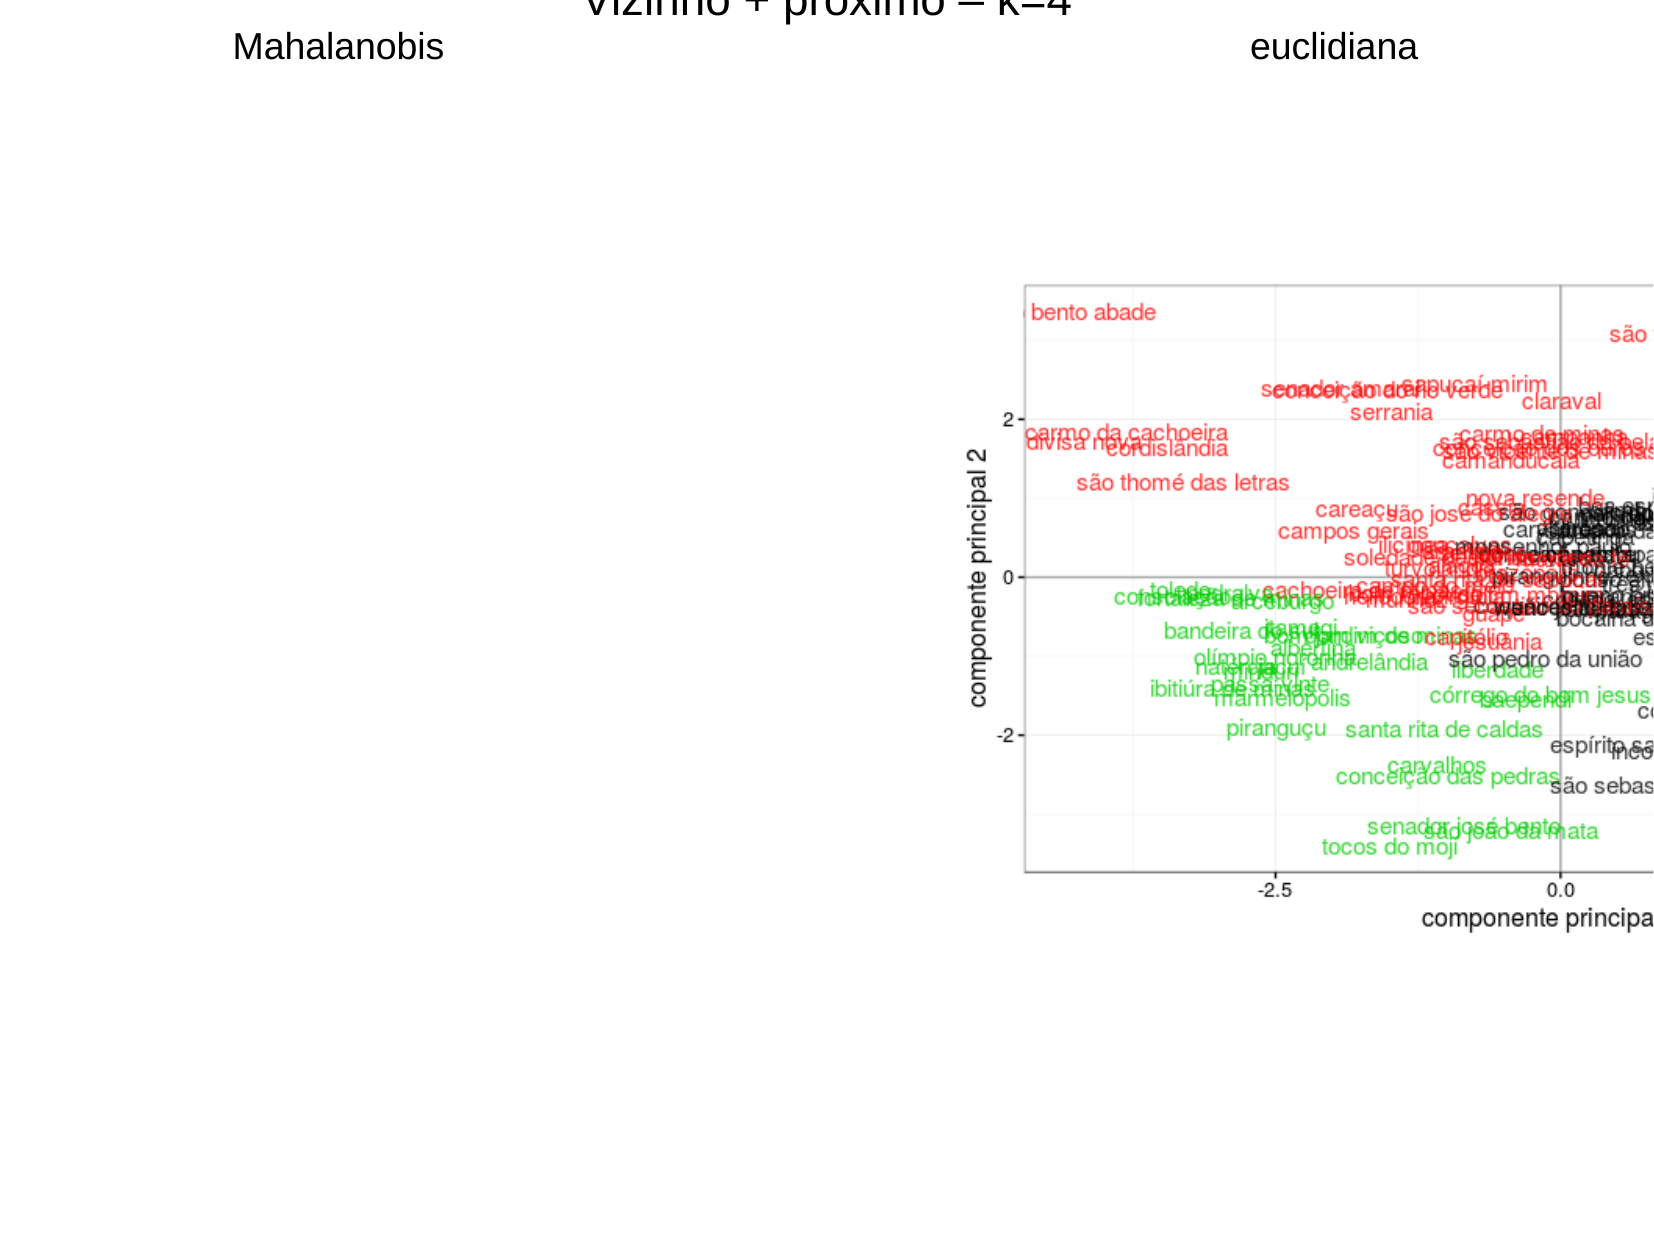

# Vizinho + próximo – k=4 Mahalanobis euclidiana